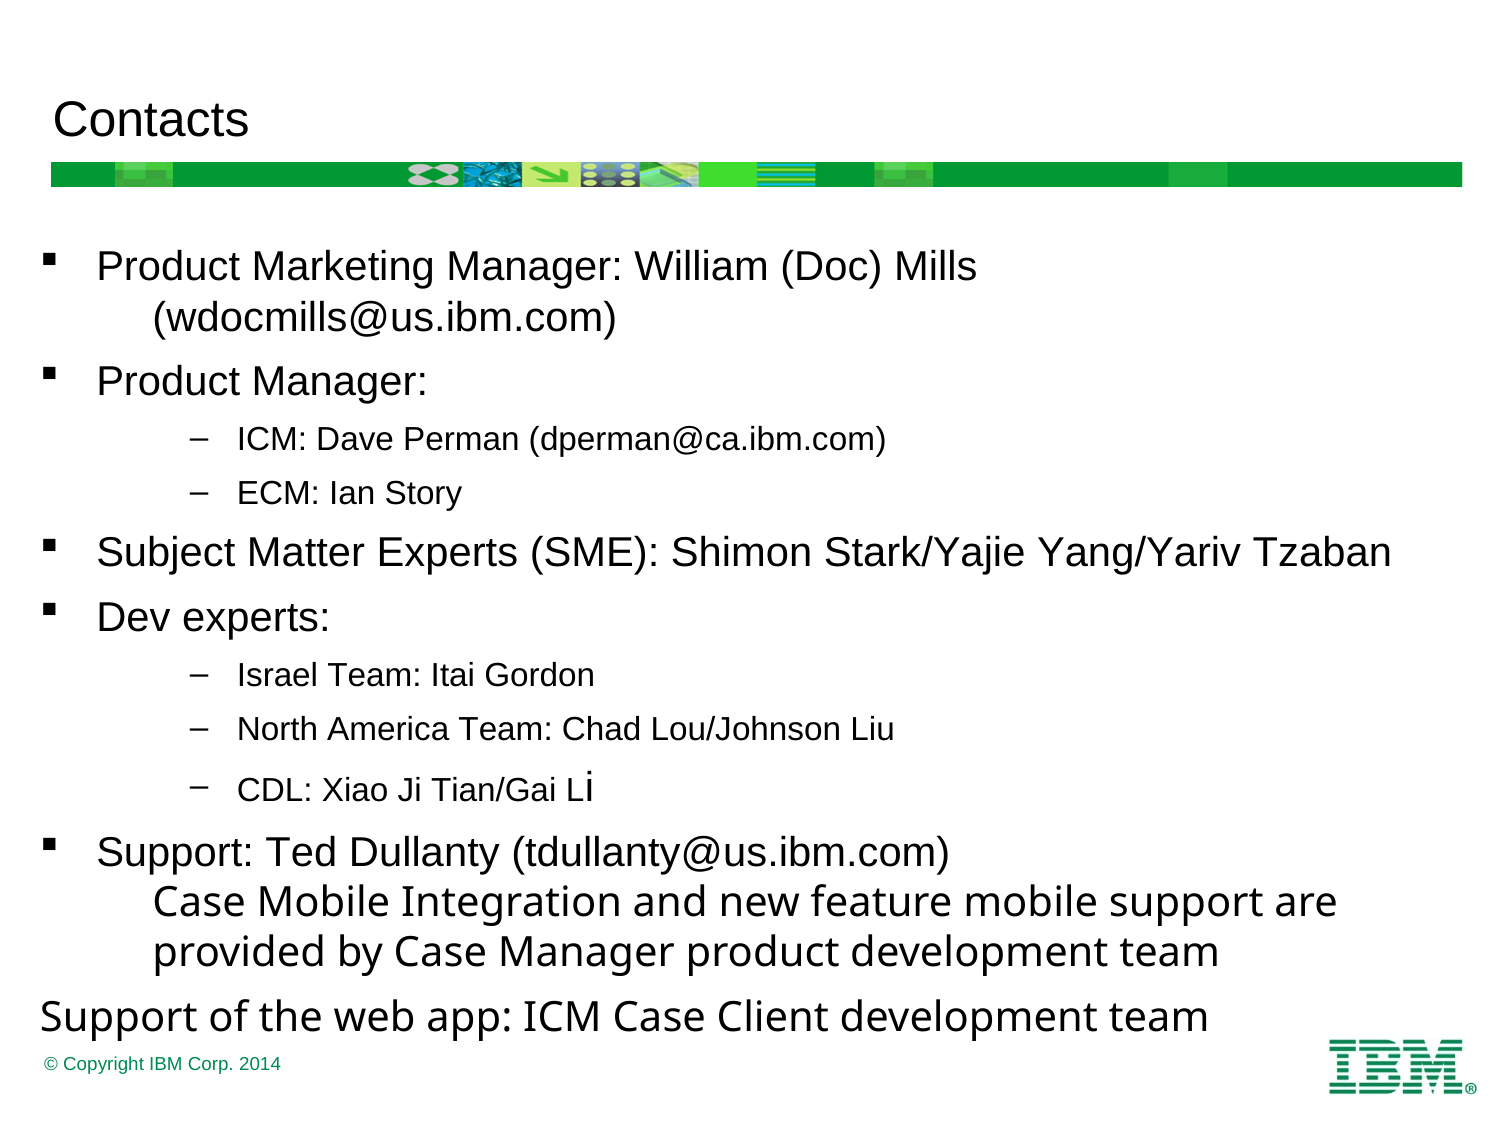

# Contacts
Product Marketing Manager: William (Doc) Mills (wdocmills@us.ibm.com)
Product Manager:
ICM: Dave Perman (dperman@ca.ibm.com)
ECM: Ian Story
Subject Matter Experts (SME): Shimon Stark/Yajie Yang/Yariv Tzaban
Dev experts:
Israel Team: Itai Gordon
North America Team: Chad Lou/Johnson Liu
CDL: Xiao Ji Tian/Gai Li
Support: Ted Dullanty (tdullanty@us.ibm.com)
Case Mobile Integration and new feature mobile support are provided by Case Manager product development team
Support of the web app: ICM Case Client development team